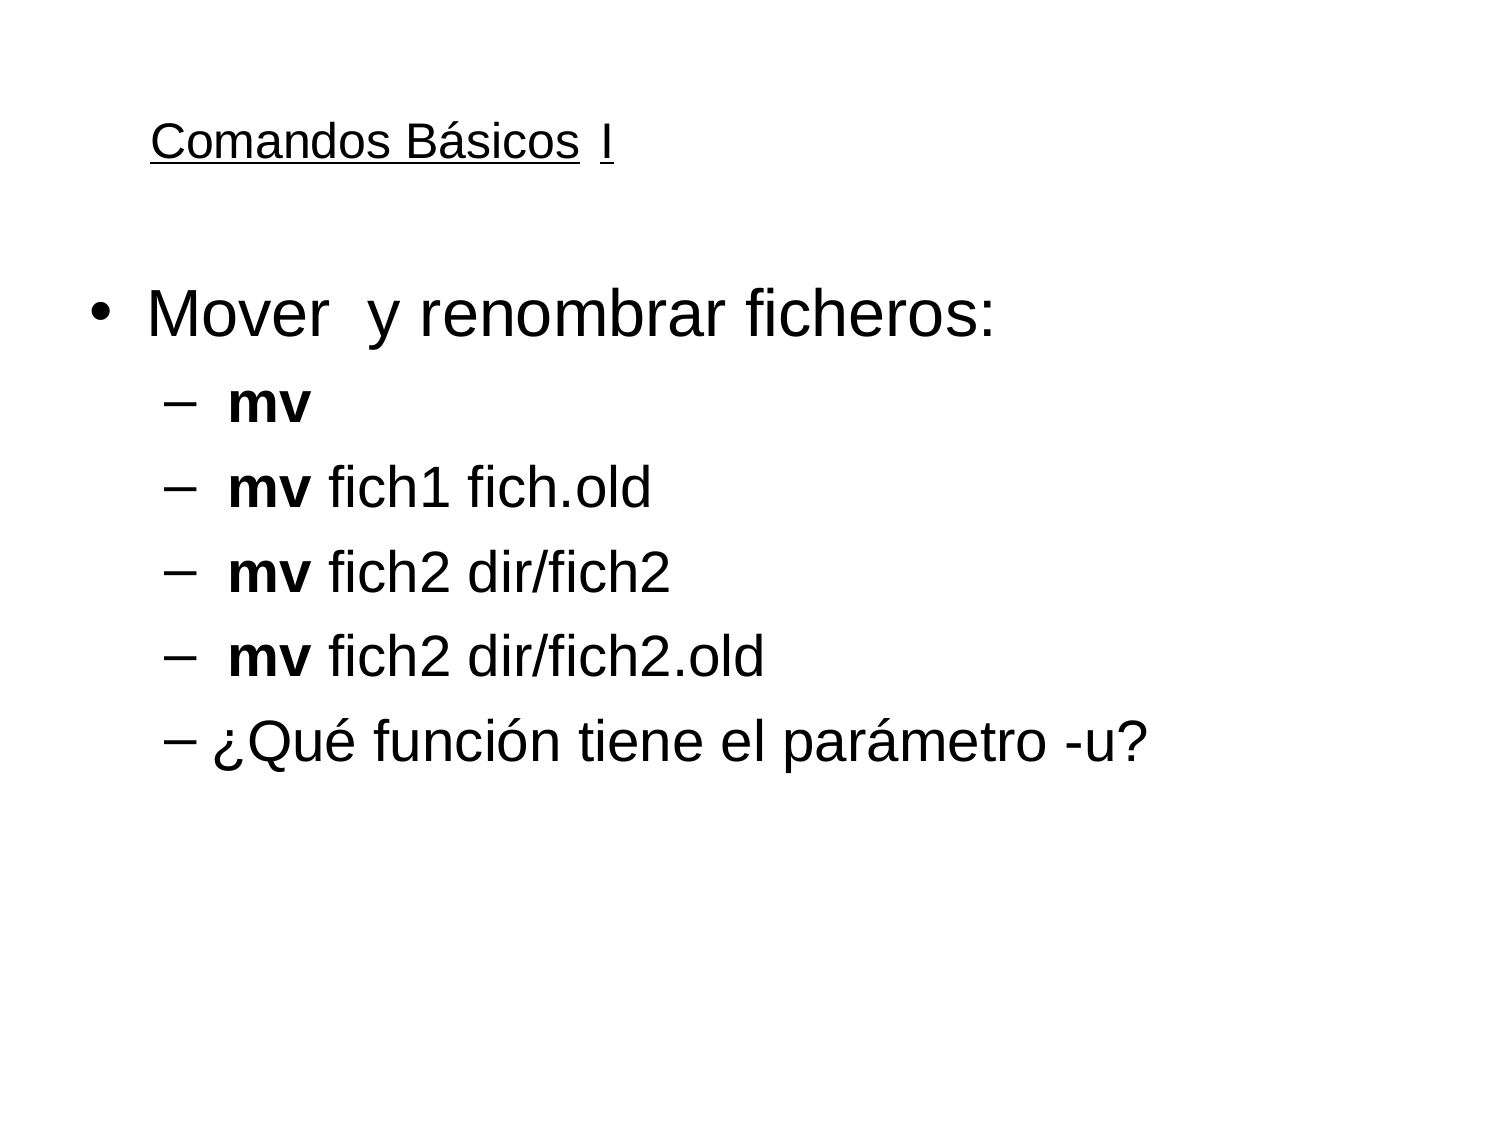

# Comandos Básicos	I
Mover y renombrar ficheros:
 mv
 mv fich1 fich.old
 mv fich2 dir/fich2
 mv fich2 dir/fich2.old
¿Qué función tiene el parámetro -u?